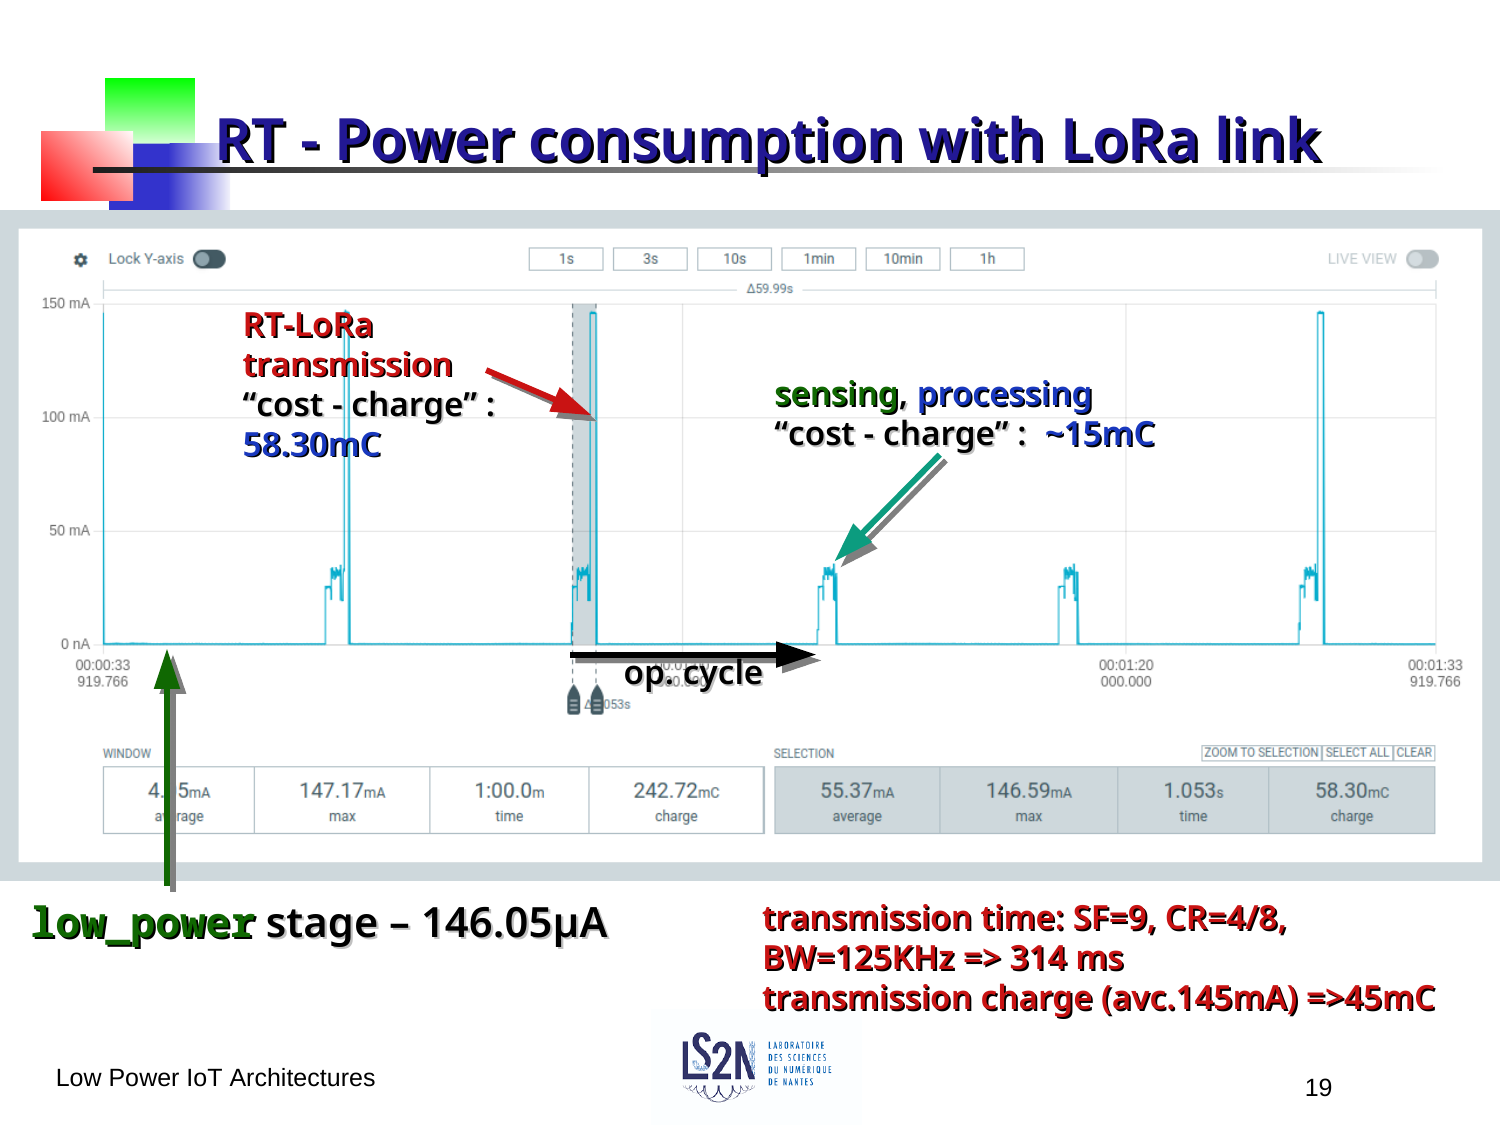

# RT - Power consumption with LoRa link
RT-LoRa transmission “cost - charge” : 58.30mC
sensing, processing “cost - charge” : ~15mC
op. cycle
low_power stage – 146.05µA
transmission time: SF=9, CR=4/8, BW=125KHz => 314 ms
transmission charge (avc.145mA) =>45mC
19